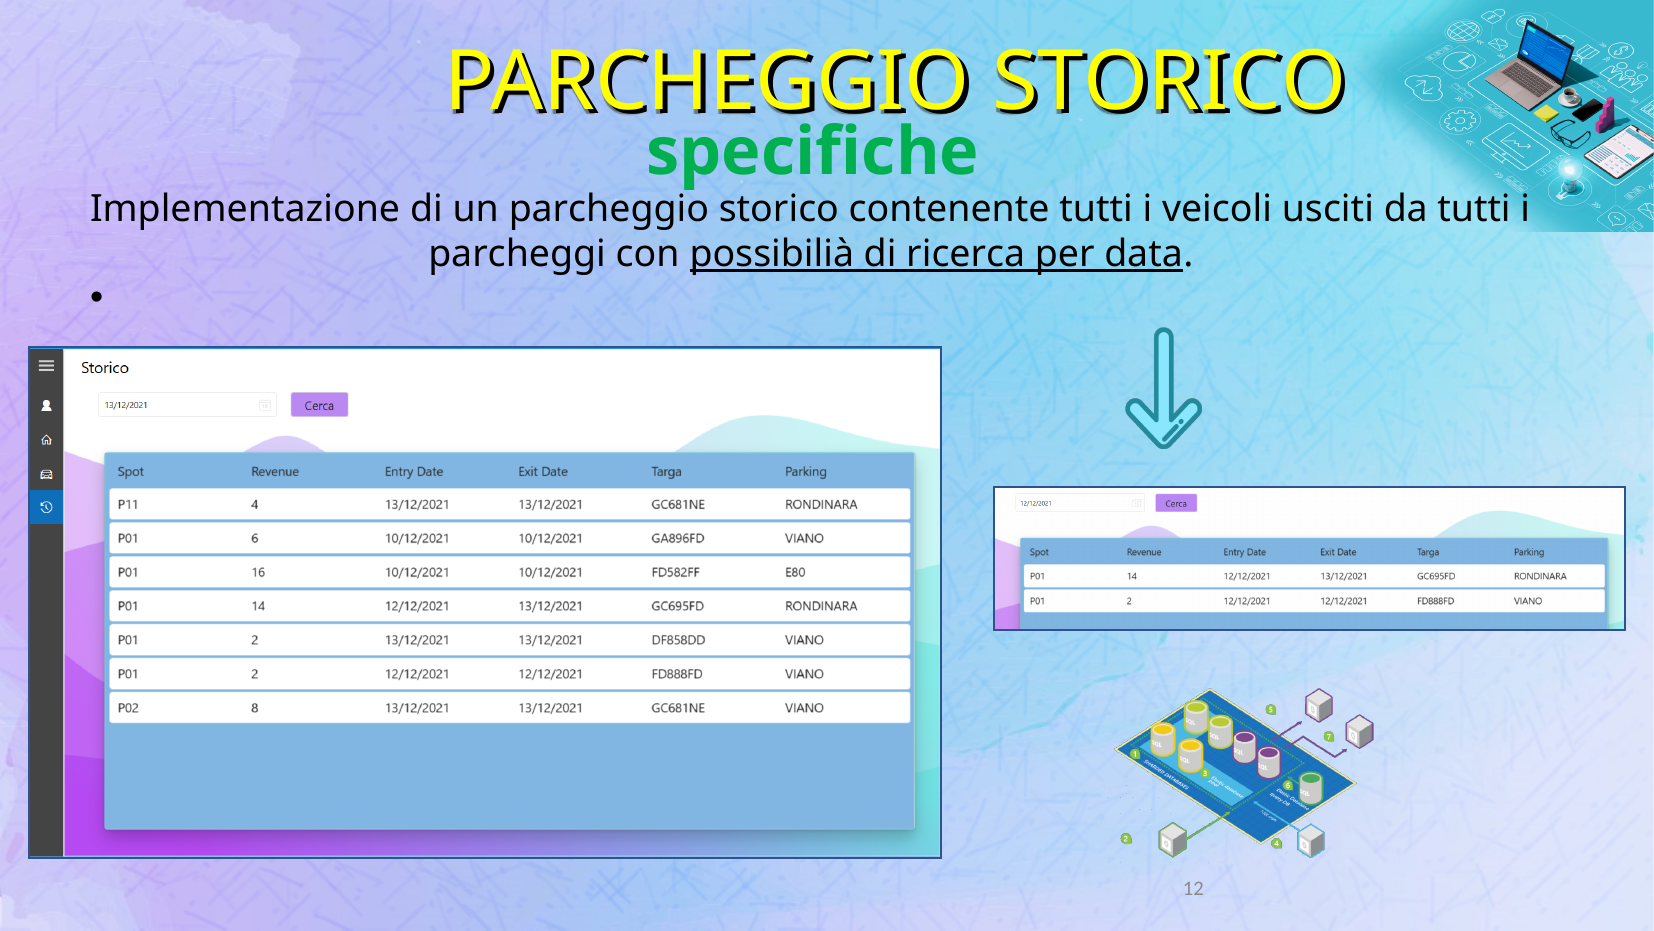

PARCHEGGIO STORICO
specifiche
Implementazione di un parcheggio storico contenente tutti i veicoli usciti da tutti i parcheggi con possibilià di ricerca per data.